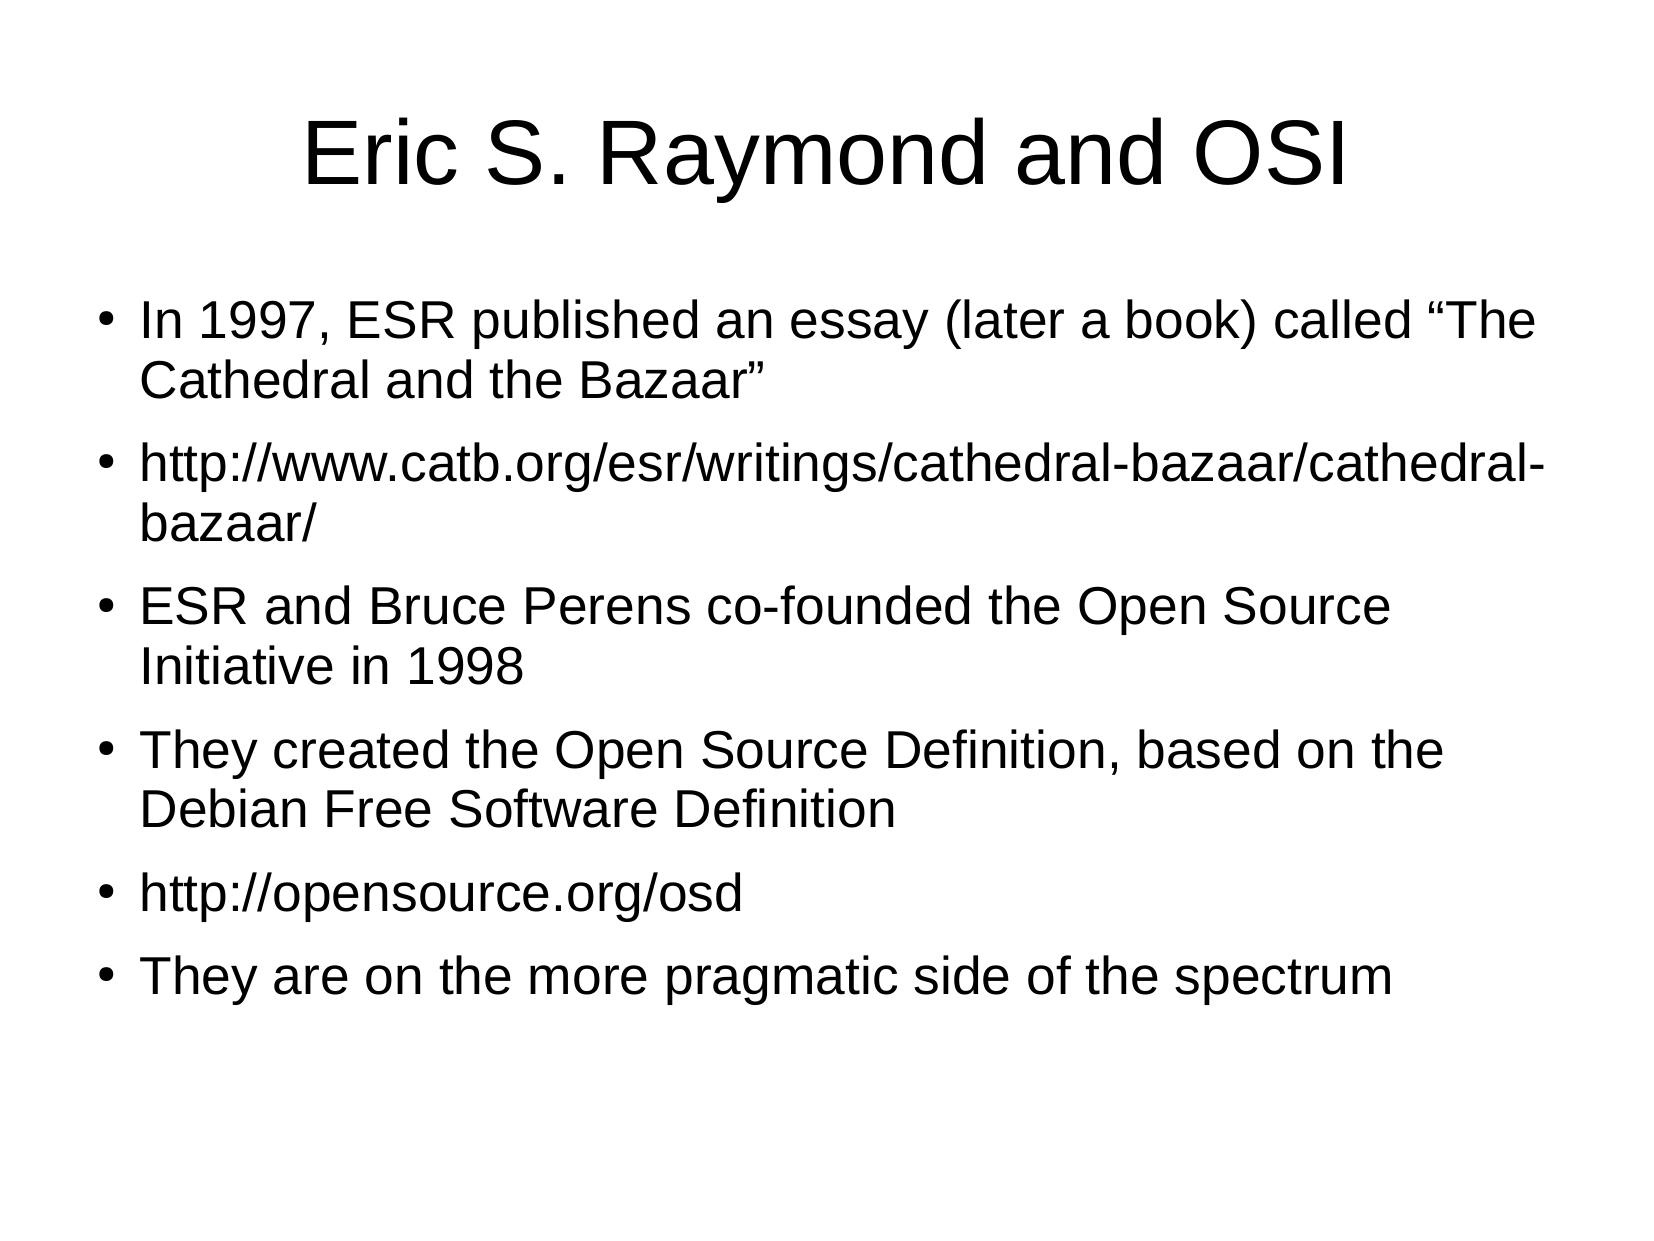

# Eric S. Raymond and OSI
In 1997, ESR published an essay (later a book) called “The Cathedral and the Bazaar”
http://www.catb.org/esr/writings/cathedral-bazaar/cathedral-bazaar/
ESR and Bruce Perens co-founded the Open Source Initiative in 1998
They created the Open Source Definition, based on the Debian Free Software Definition
http://opensource.org/osd
They are on the more pragmatic side of the spectrum